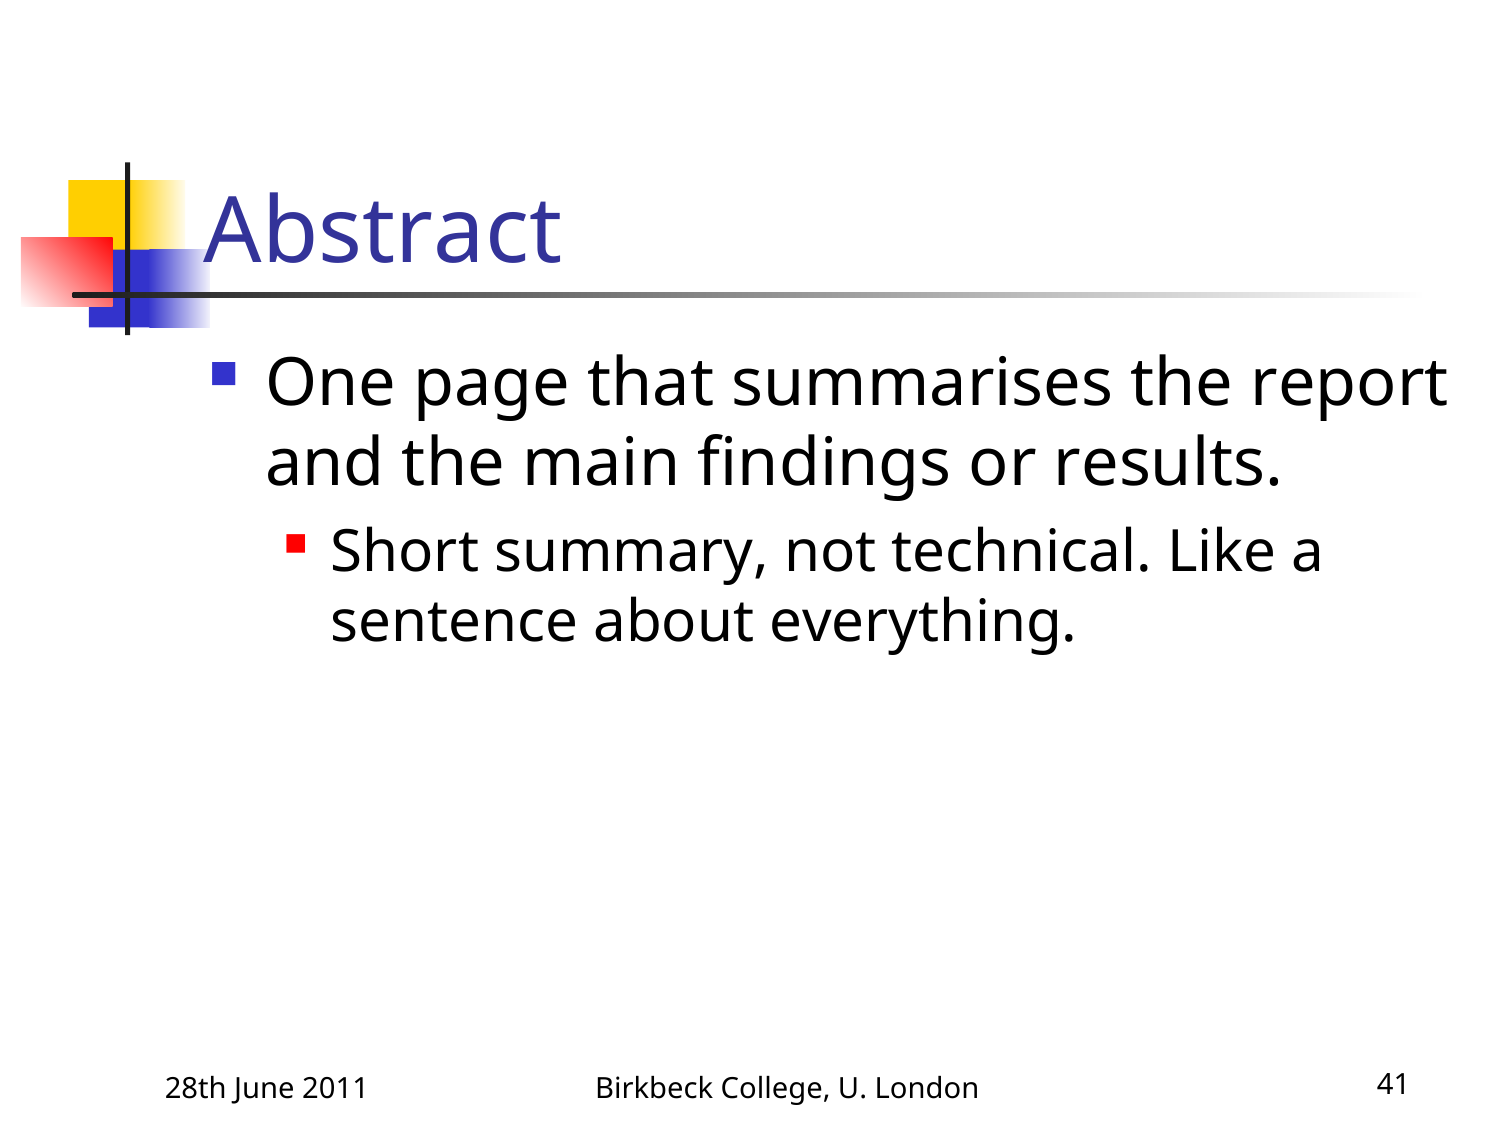

# Abstract
One page that summarises the report and the main findings or results.
Short summary, not technical. Like a sentence about everything.
28th June 2011
Birkbeck College, U. London